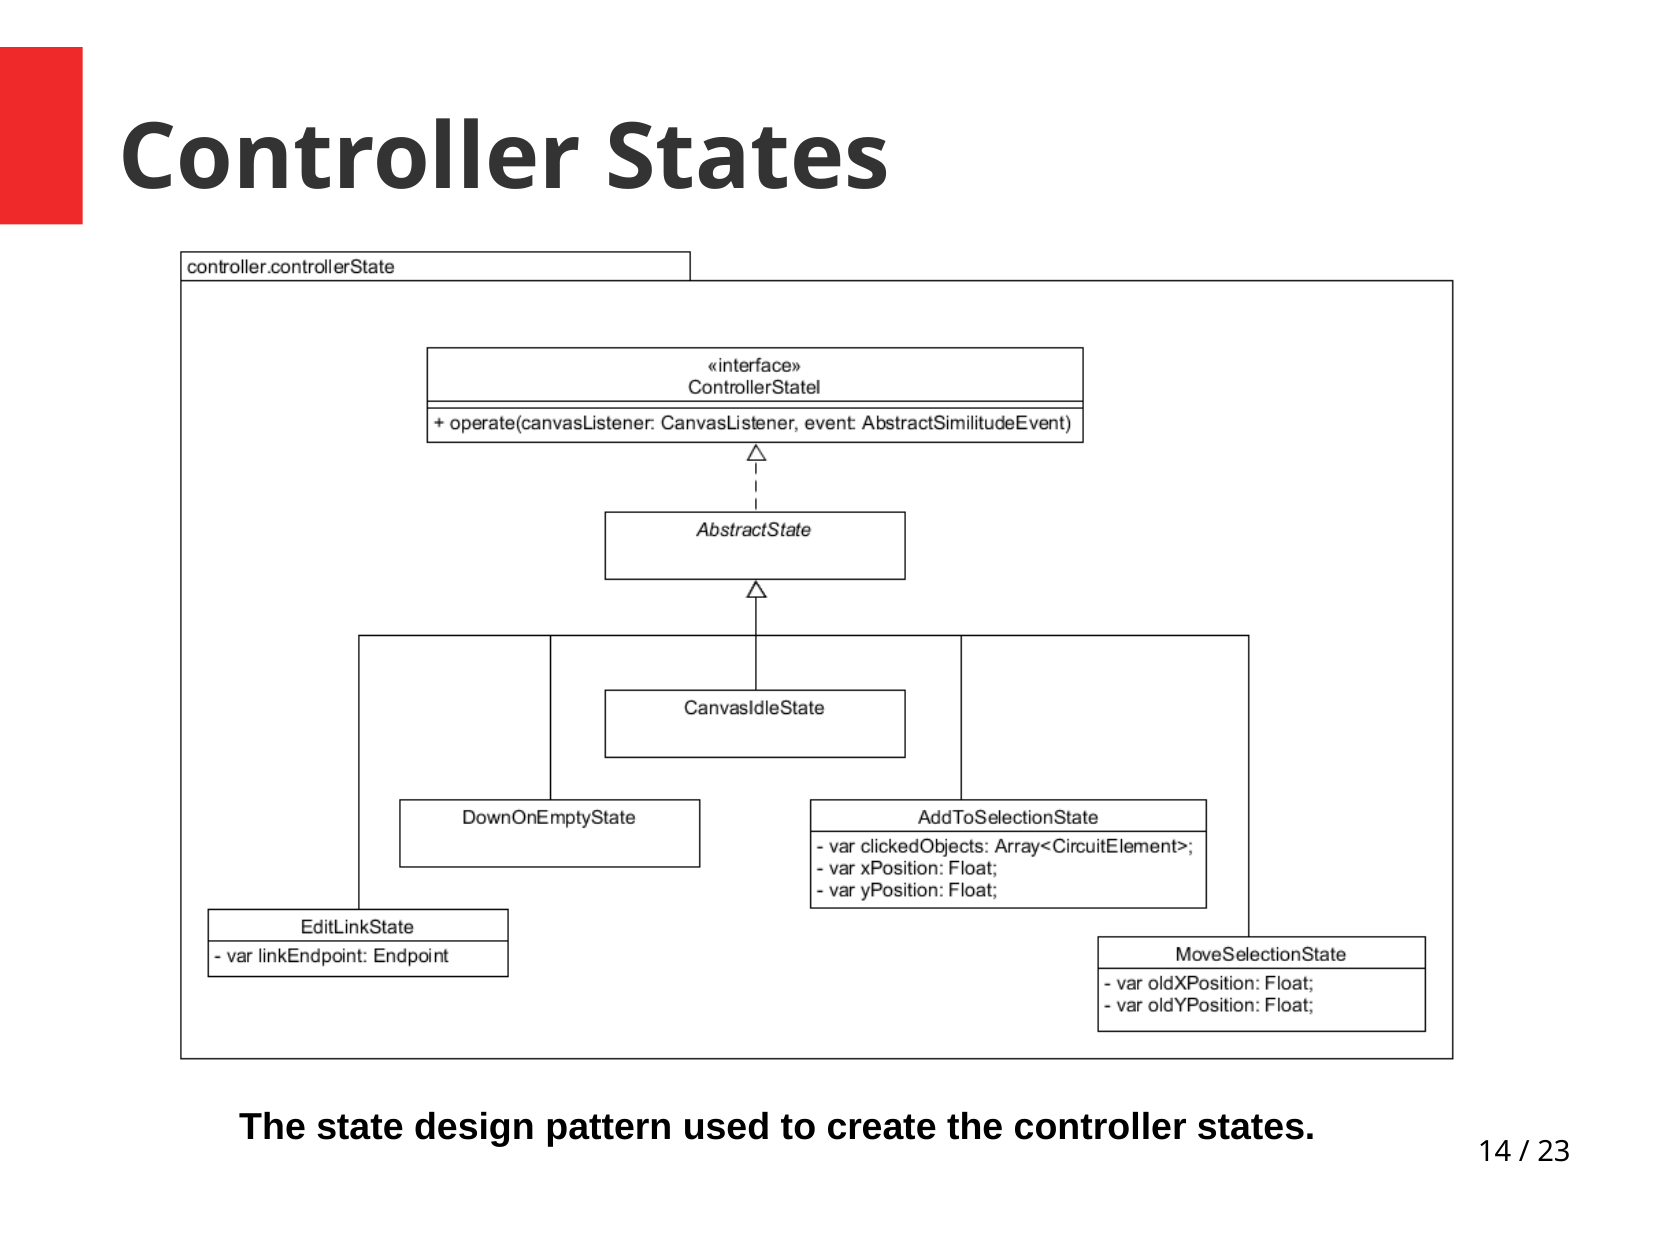

# Controller States
The state design pattern used to create the controller states.
14